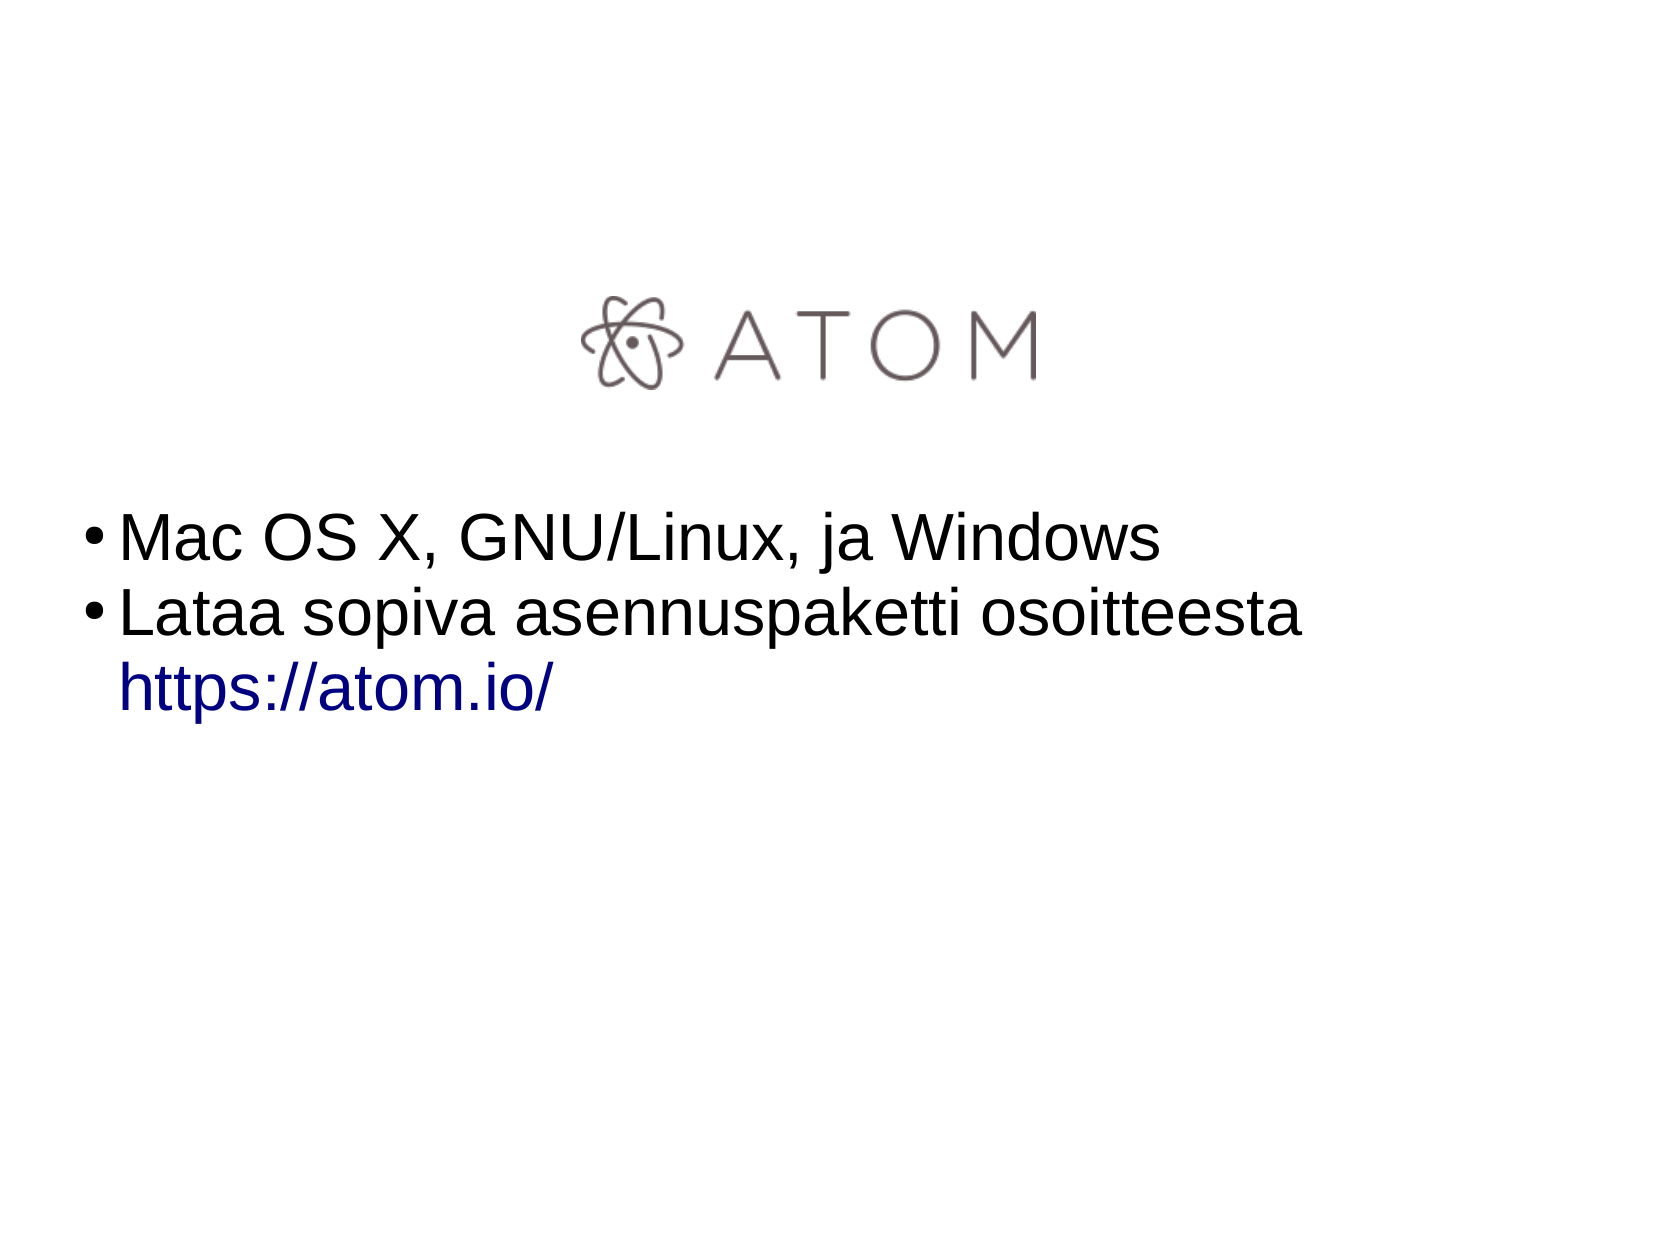

# Mac OS X, GNU/Linux, ja Windows
Lataa sopiva asennuspaketti osoitteesta https://atom.io/